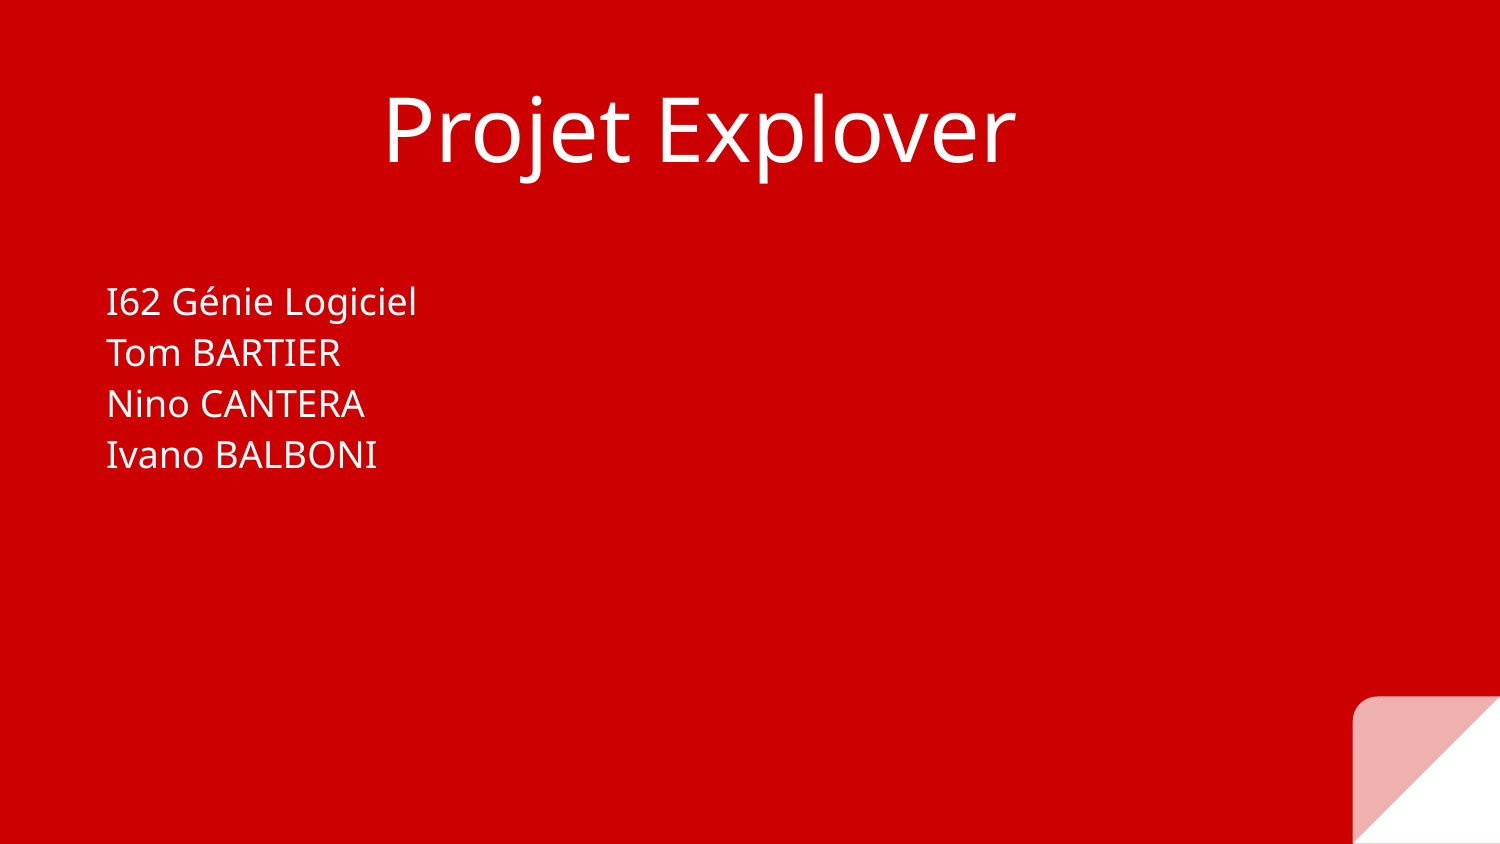

# Projet Explover
I62 Génie Logiciel
Tom BARTIER
Nino CANTERA
Ivano BALBONI